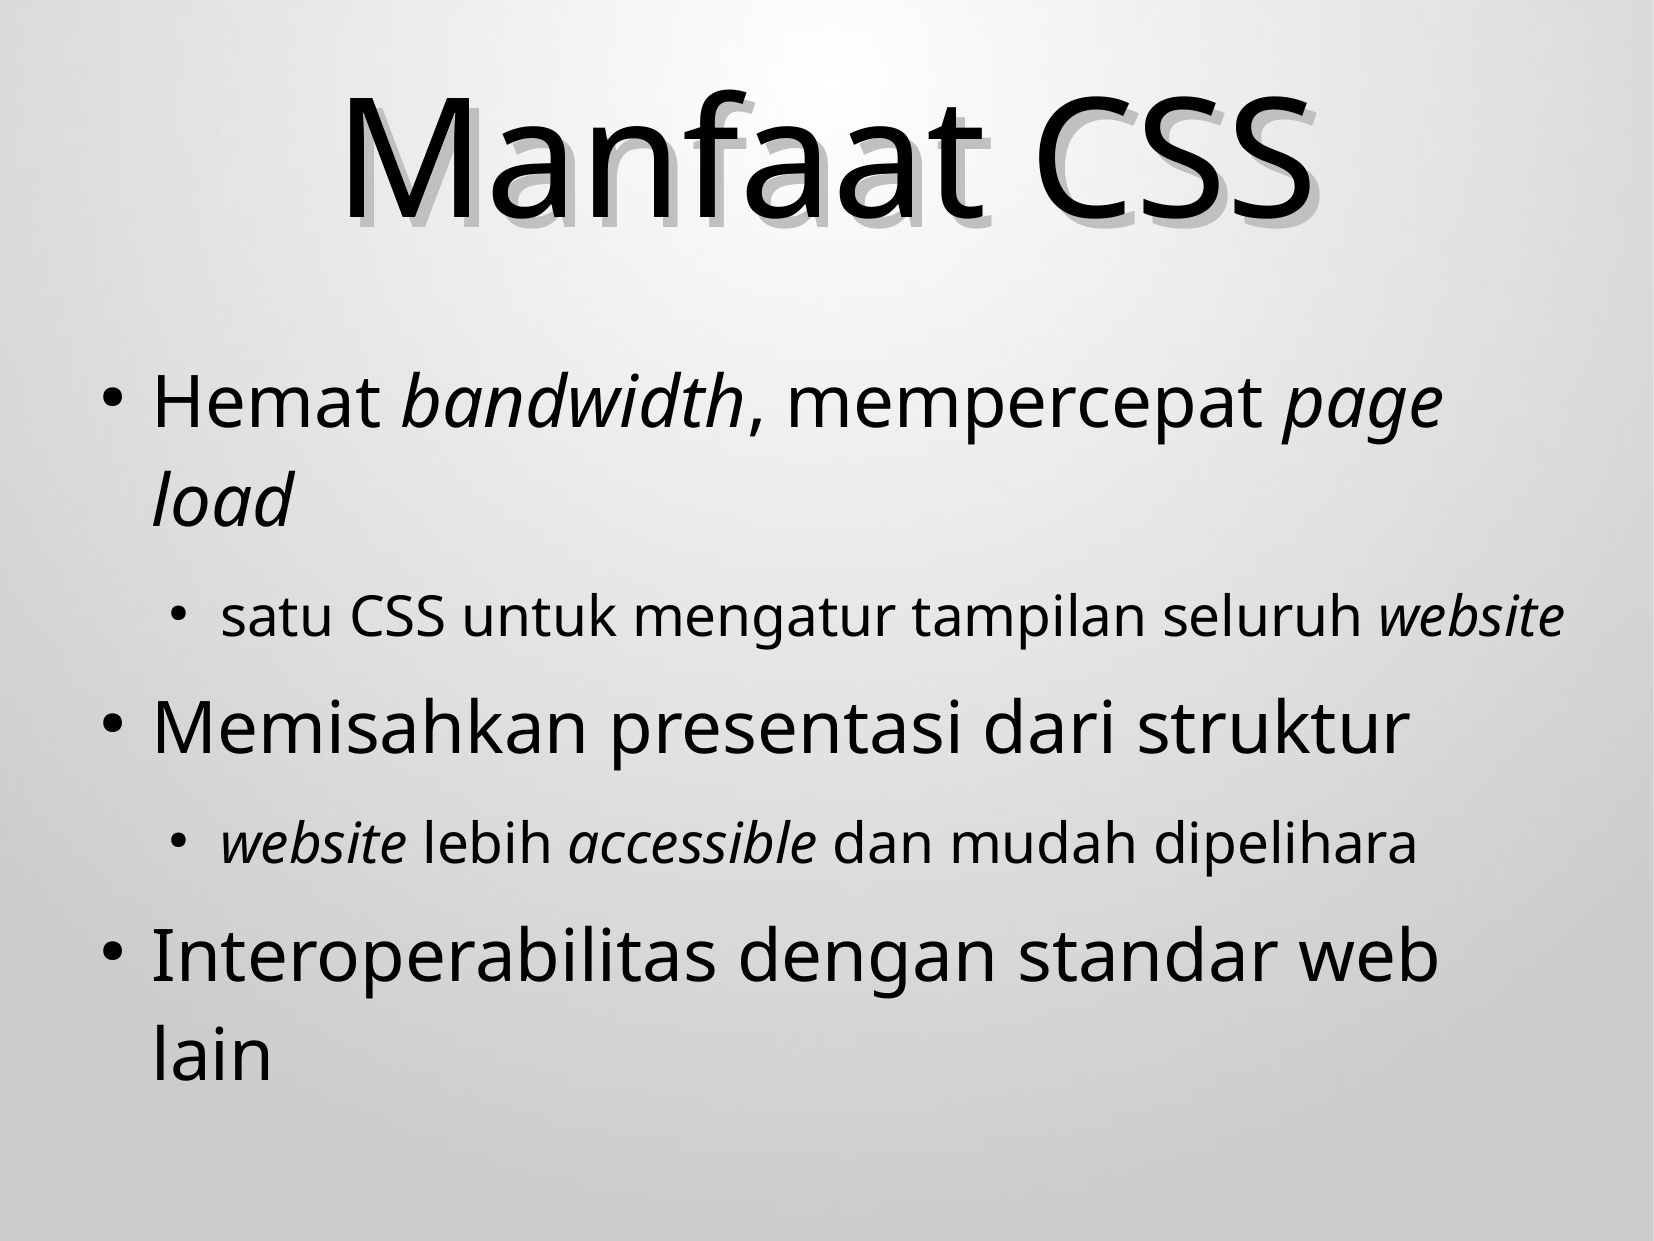

# Manfaat CSS
Hemat bandwidth, mempercepat page load
satu CSS untuk mengatur tampilan seluruh website
Memisahkan presentasi dari struktur
website lebih accessible dan mudah dipelihara
Interoperabilitas dengan standar web lain